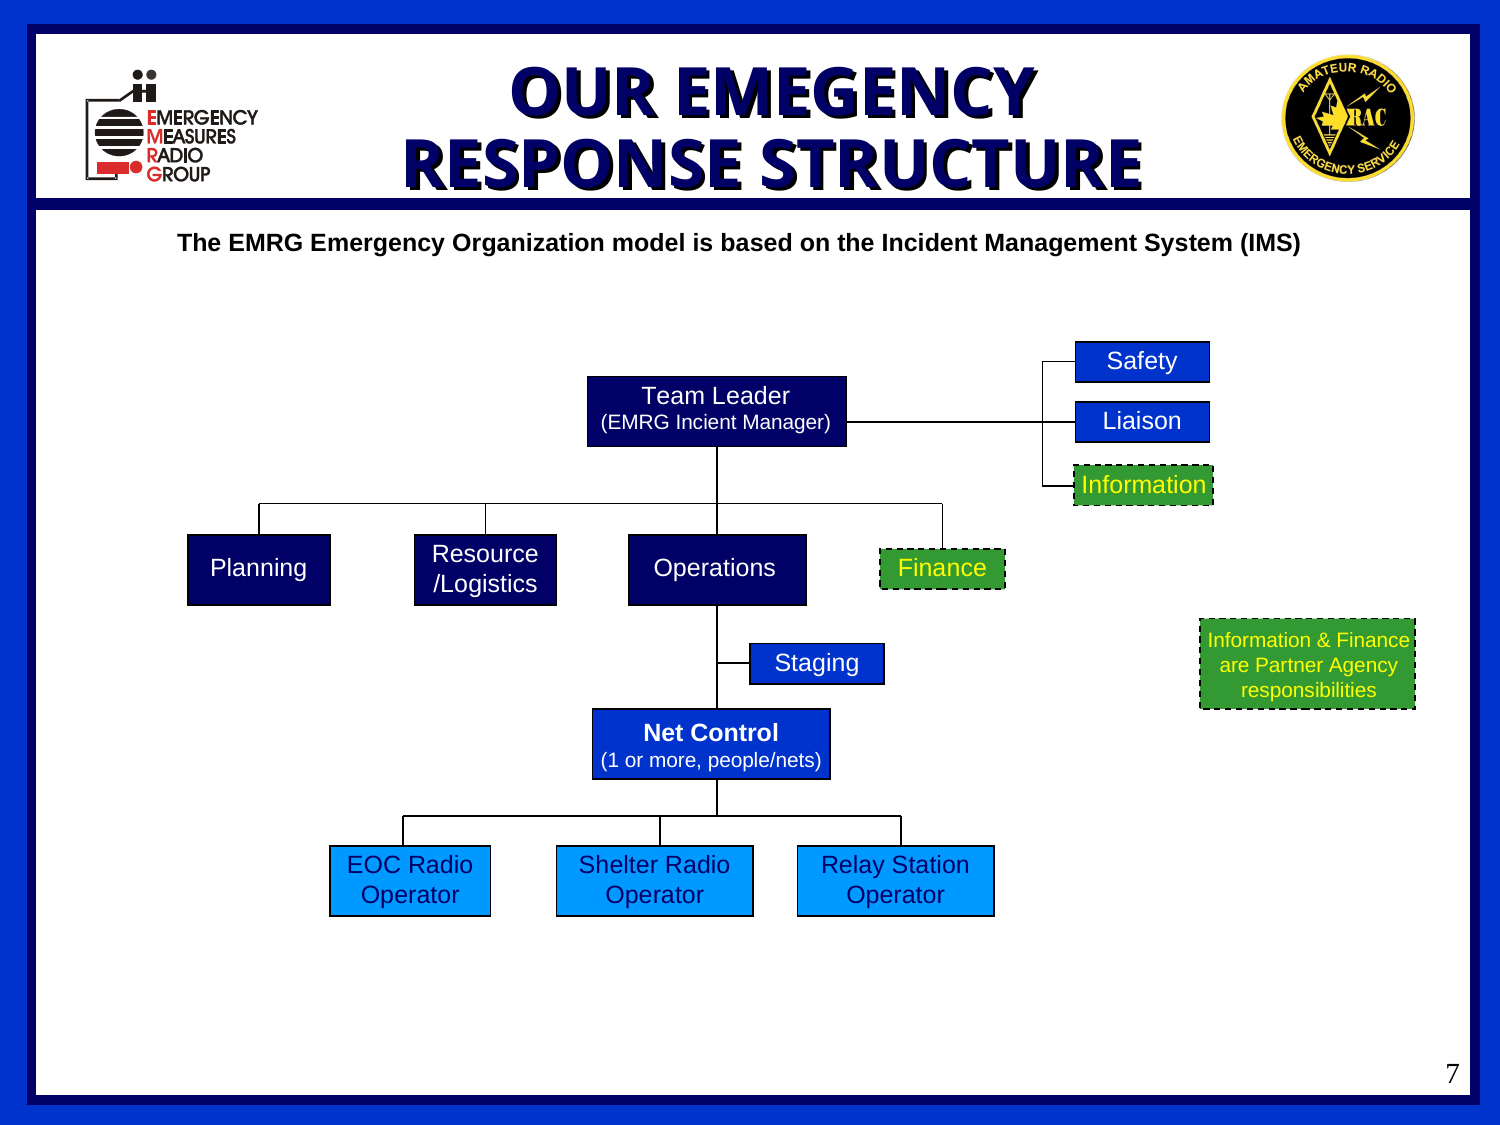

OUR EMEGENCY
RESPONSE STRUCTURE
The EMRG Emergency Organization model is based on the Incident Management System (IMS)
Safety
Team Leader
(EMRG Incient Manager)
Liaison
Information
Resource/Logistics
Planning
Operations
Finance
Information & Finance are Partner Agency responsibilities
Staging
Net Control
(1 or more, people/nets)
EOC Radio Operator
Shelter Radio Operator
Relay Station Operator
7